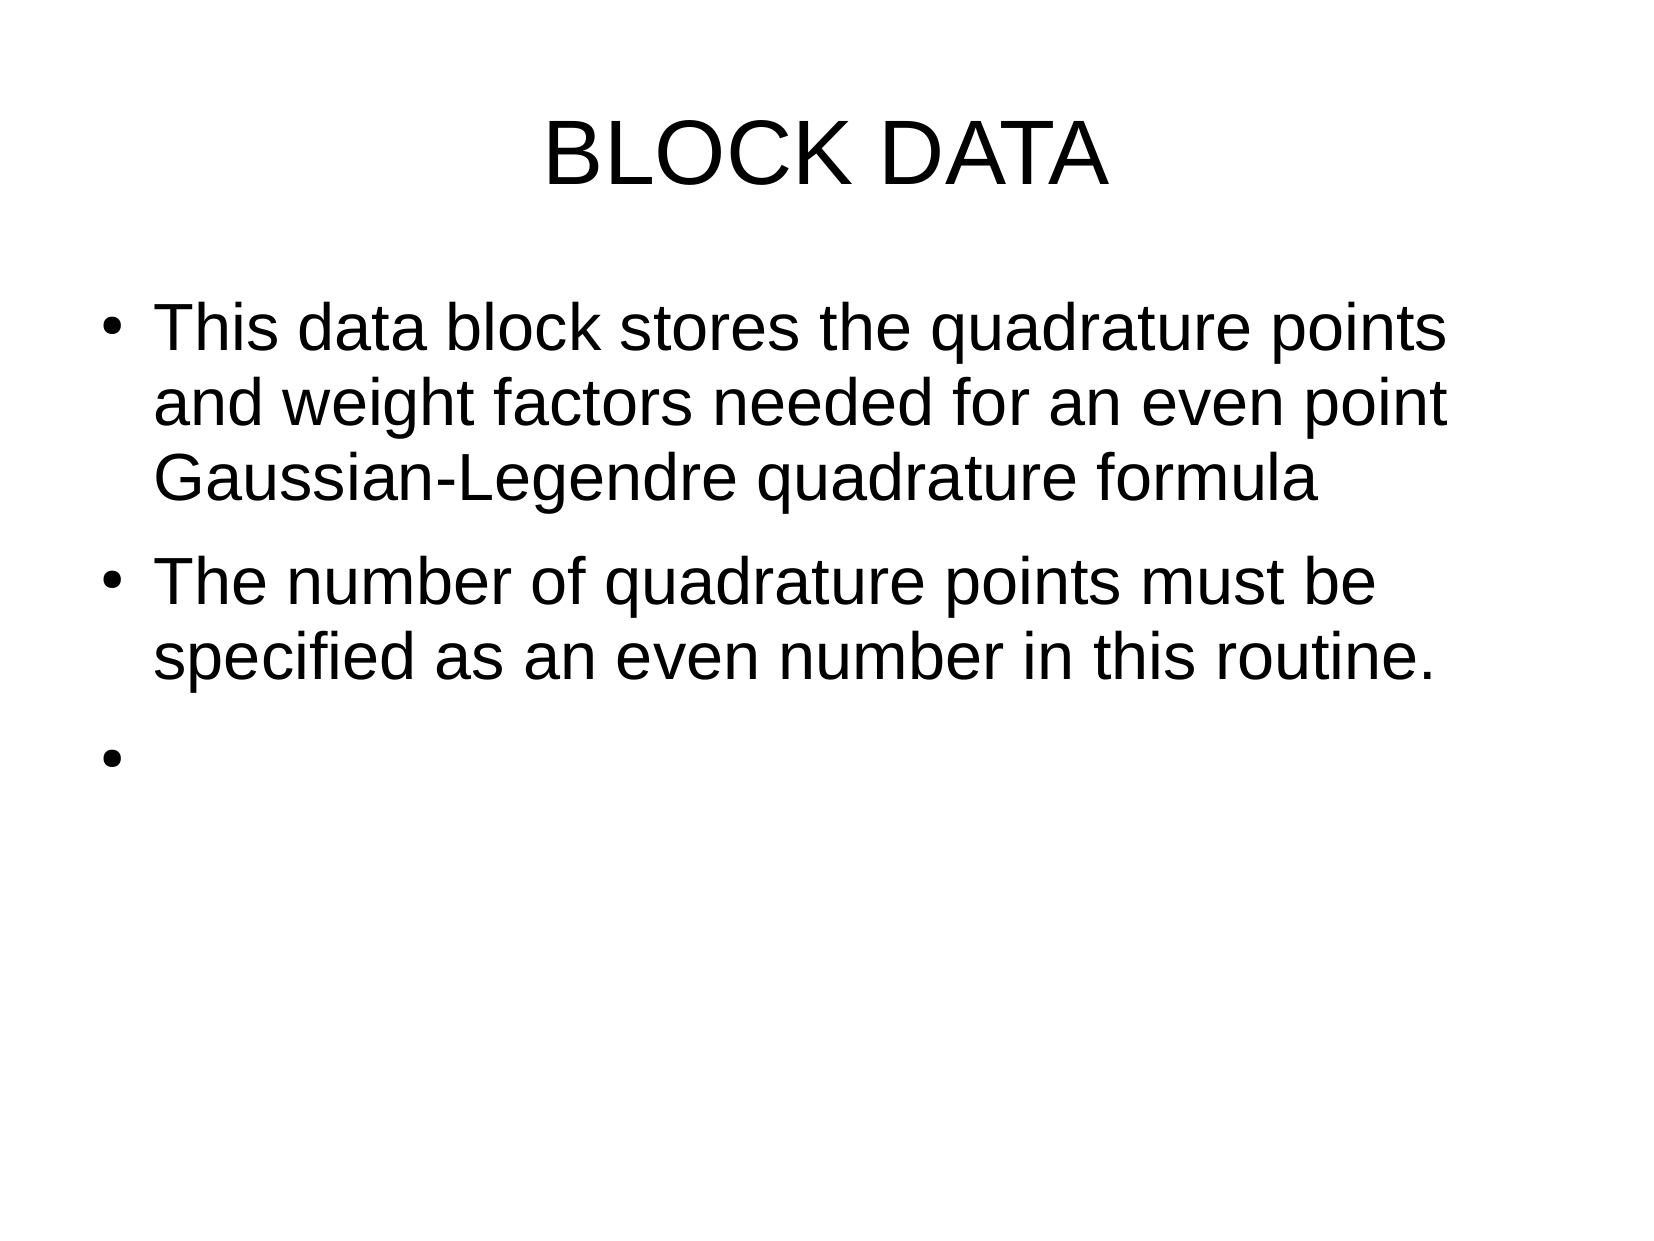

# BLOCK DATA
This data block stores the quadrature points and weight factors needed for an even point Gaussian-Legendre quadrature formula
The number of quadrature points must be specified as an even number in this routine.